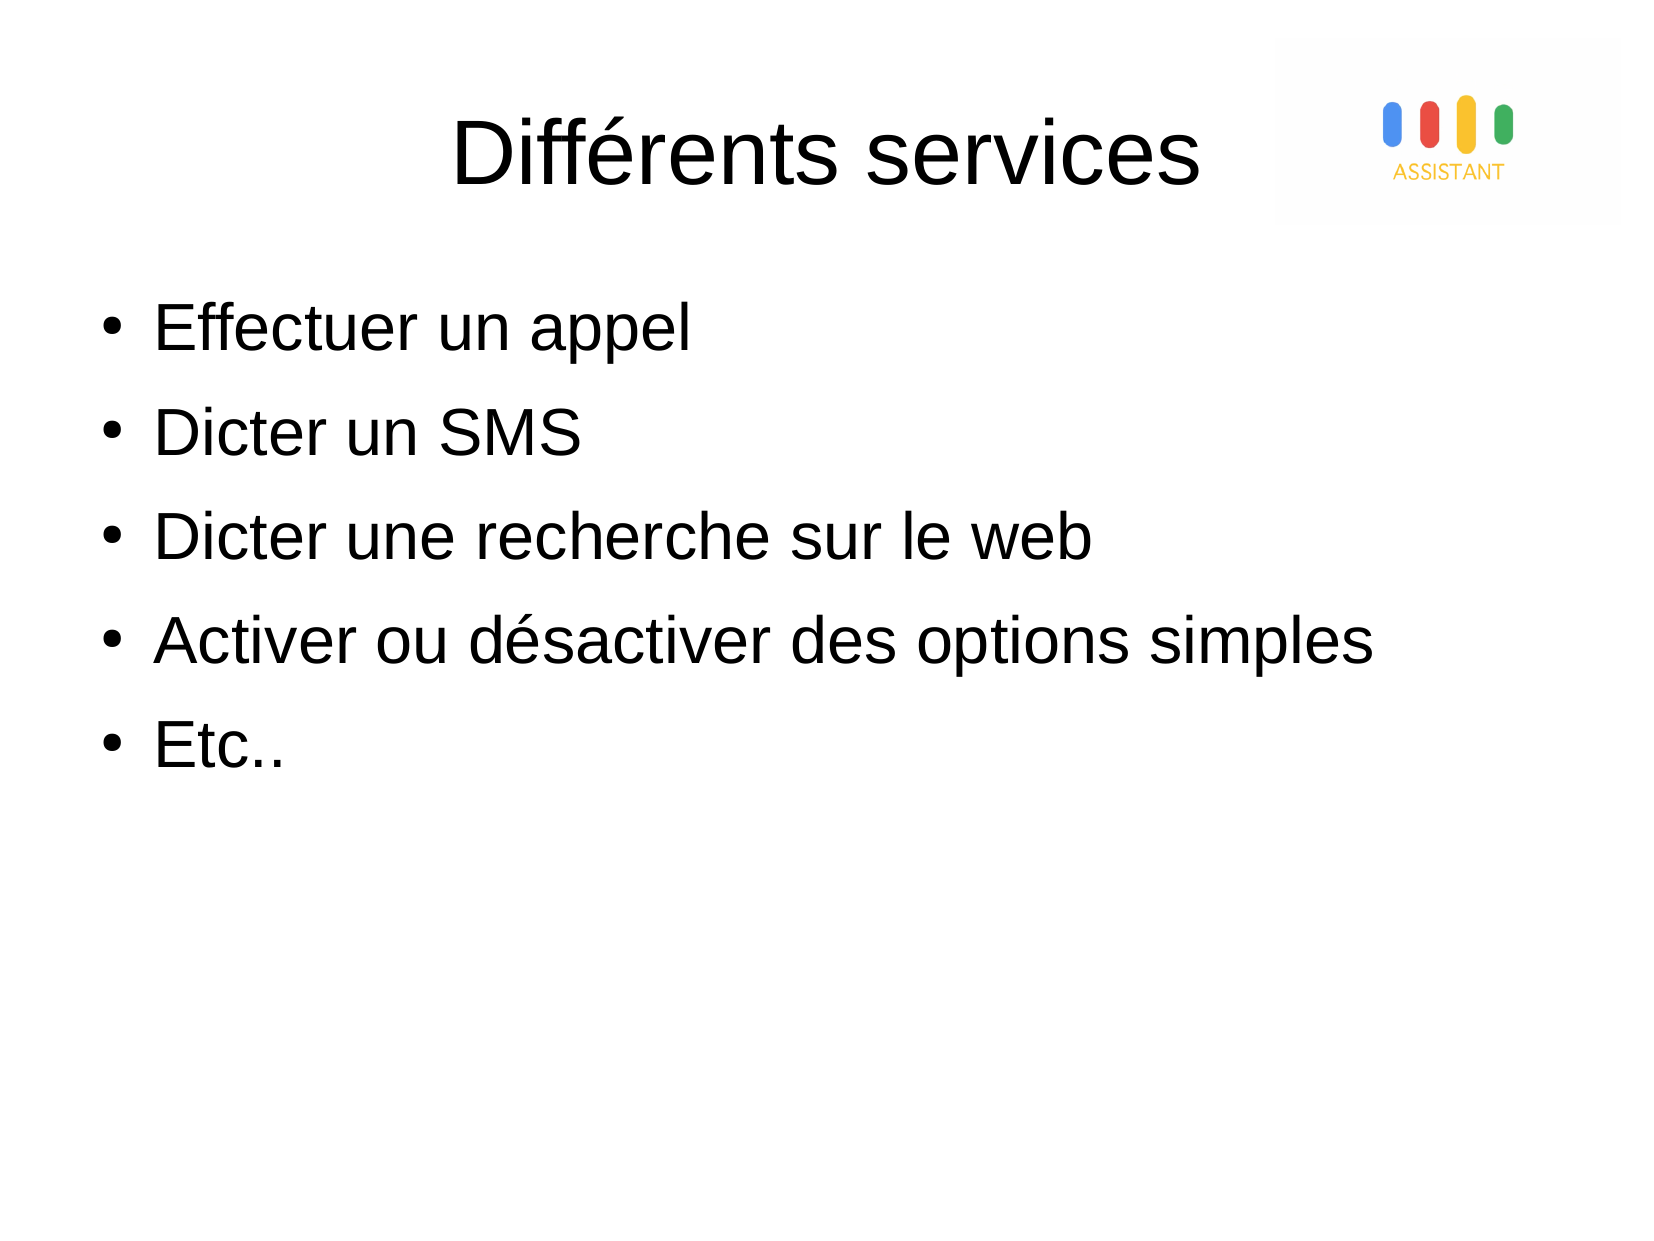

# Différents services
Effectuer un appel
Dicter un SMS
Dicter une recherche sur le web
Activer ou désactiver des options simples
Etc..